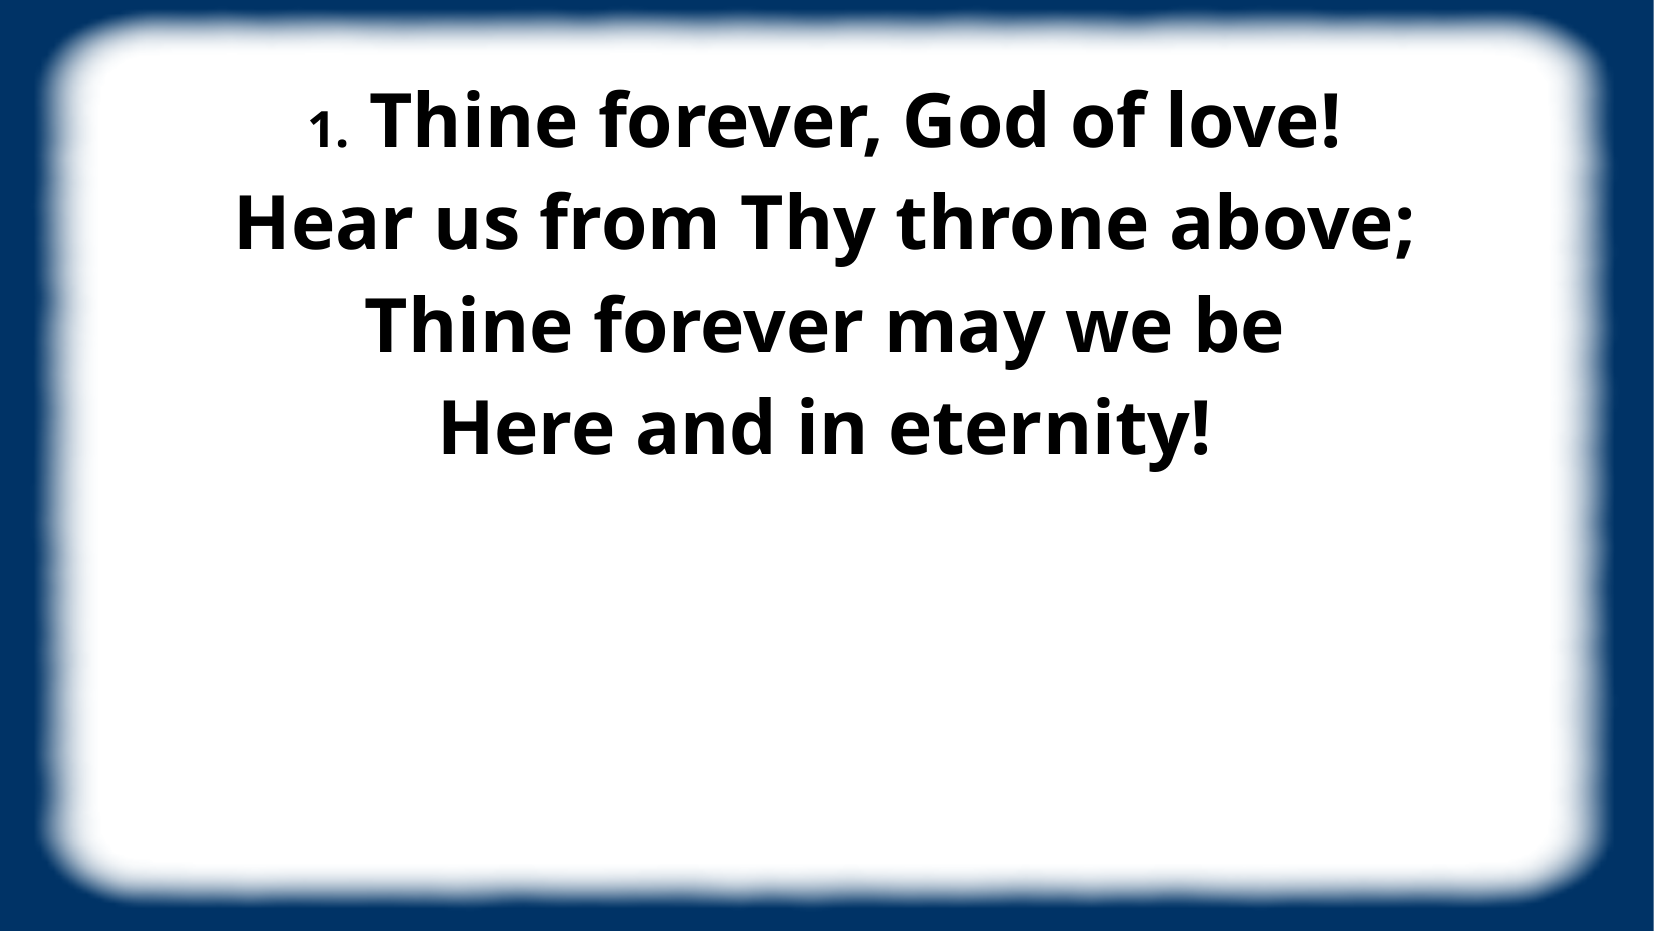

1. Thine forever, God of love!
Hear us from Thy throne above;
Thine forever may we be
Here and in eternity!